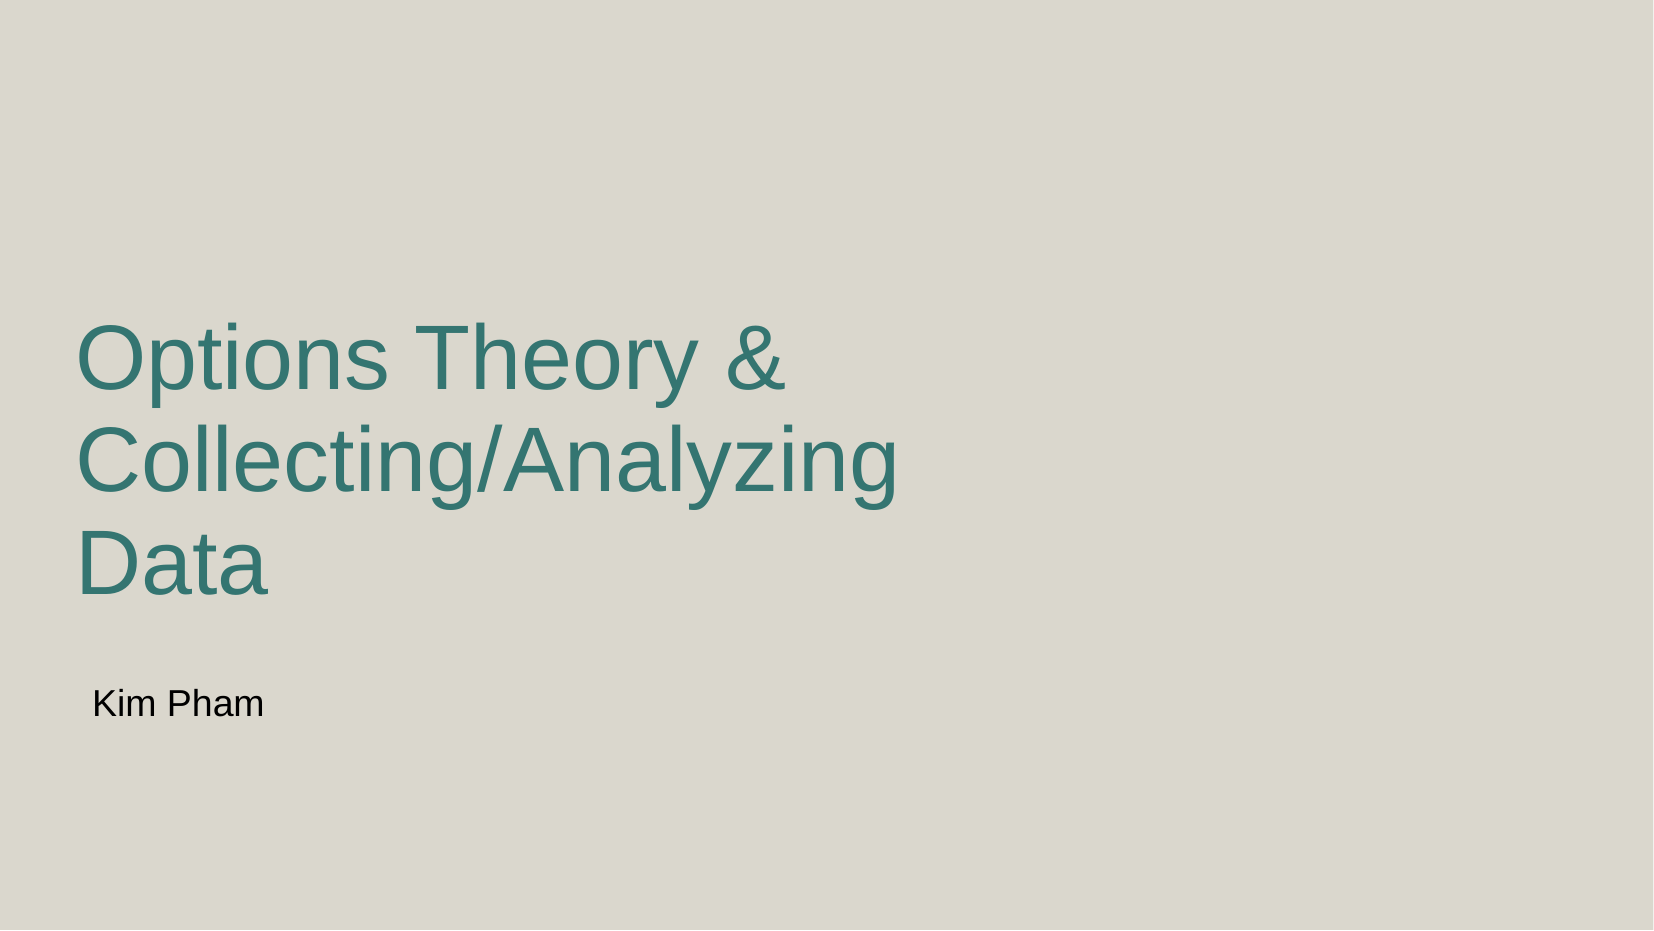

# Options Theory & Collecting/Analyzing Data
Kim Pham